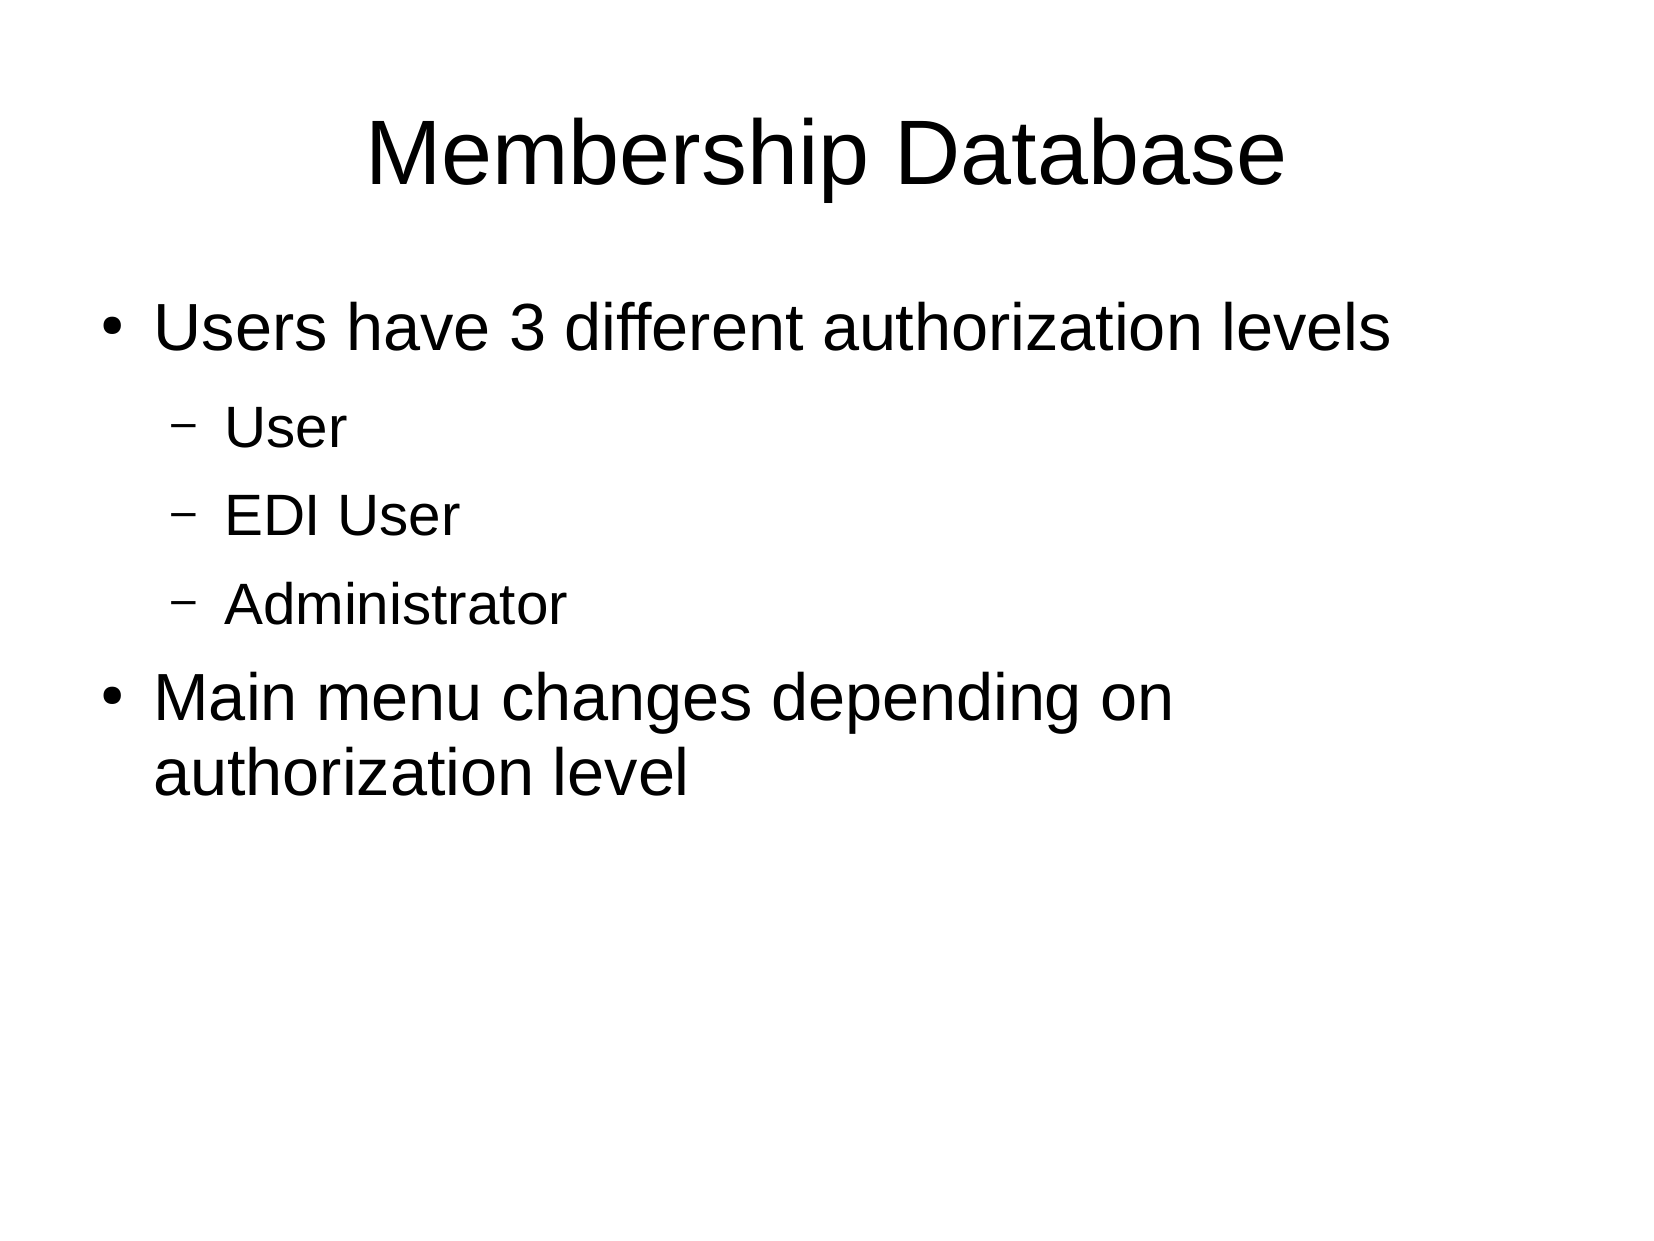

# Membership Database
Users have 3 different authorization levels
User
EDI User
Administrator
Main menu changes depending on authorization level